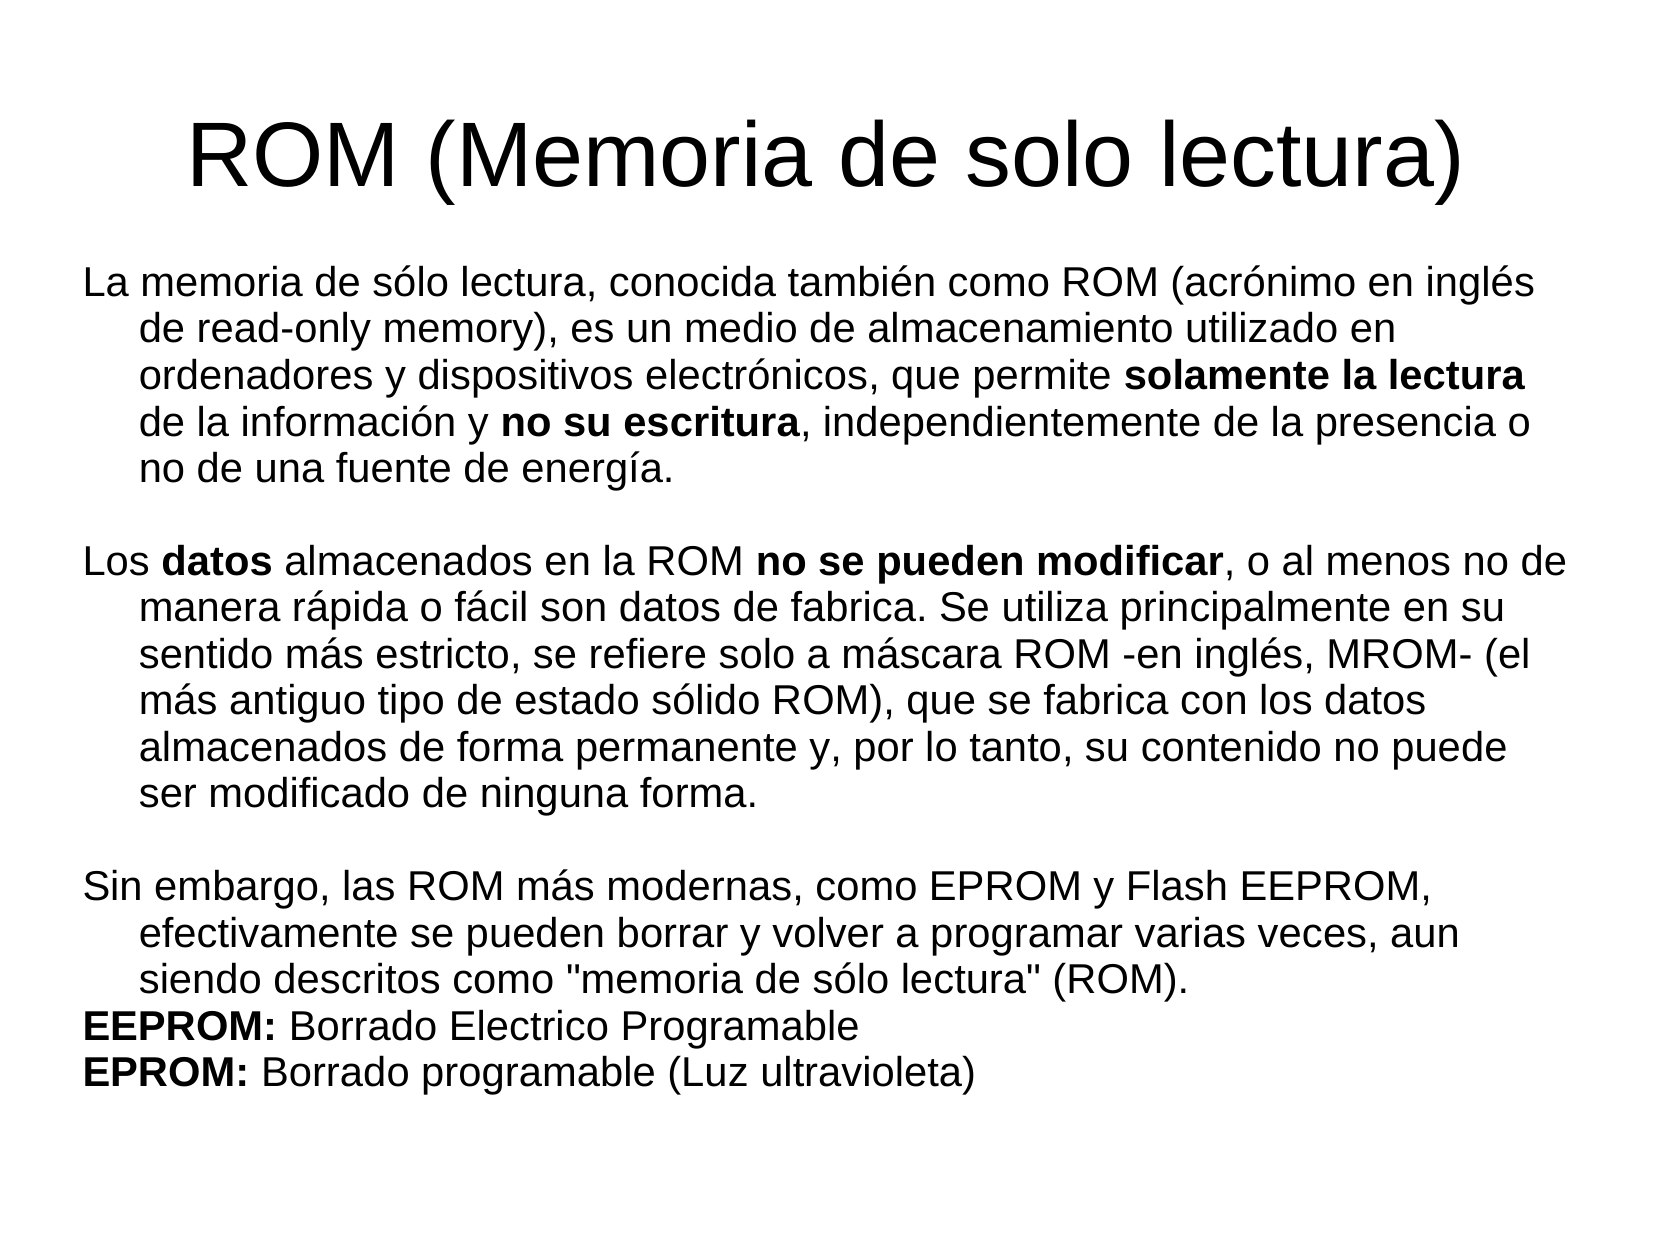

# ROM (Memoria de solo lectura)
La memoria de sólo lectura, conocida también como ROM (acrónimo en inglés de read-only memory), es un medio de almacenamiento utilizado en ordenadores y dispositivos electrónicos, que permite solamente la lectura de la información y no su escritura, independientemente de la presencia o no de una fuente de energía.
Los datos almacenados en la ROM no se pueden modificar, o al menos no de manera rápida o fácil son datos de fabrica. Se utiliza principalmente en su sentido más estricto, se refiere solo a máscara ROM -en inglés, MROM- (el más antiguo tipo de estado sólido ROM), que se fabrica con los datos almacenados de forma permanente y, por lo tanto, su contenido no puede ser modificado de ninguna forma.
Sin embargo, las ROM más modernas, como EPROM y Flash EEPROM, efectivamente se pueden borrar y volver a programar varias veces, aun siendo descritos como "memoria de sólo lectura" (ROM).
EEPROM: Borrado Electrico Programable
EPROM: Borrado programable (Luz ultravioleta)